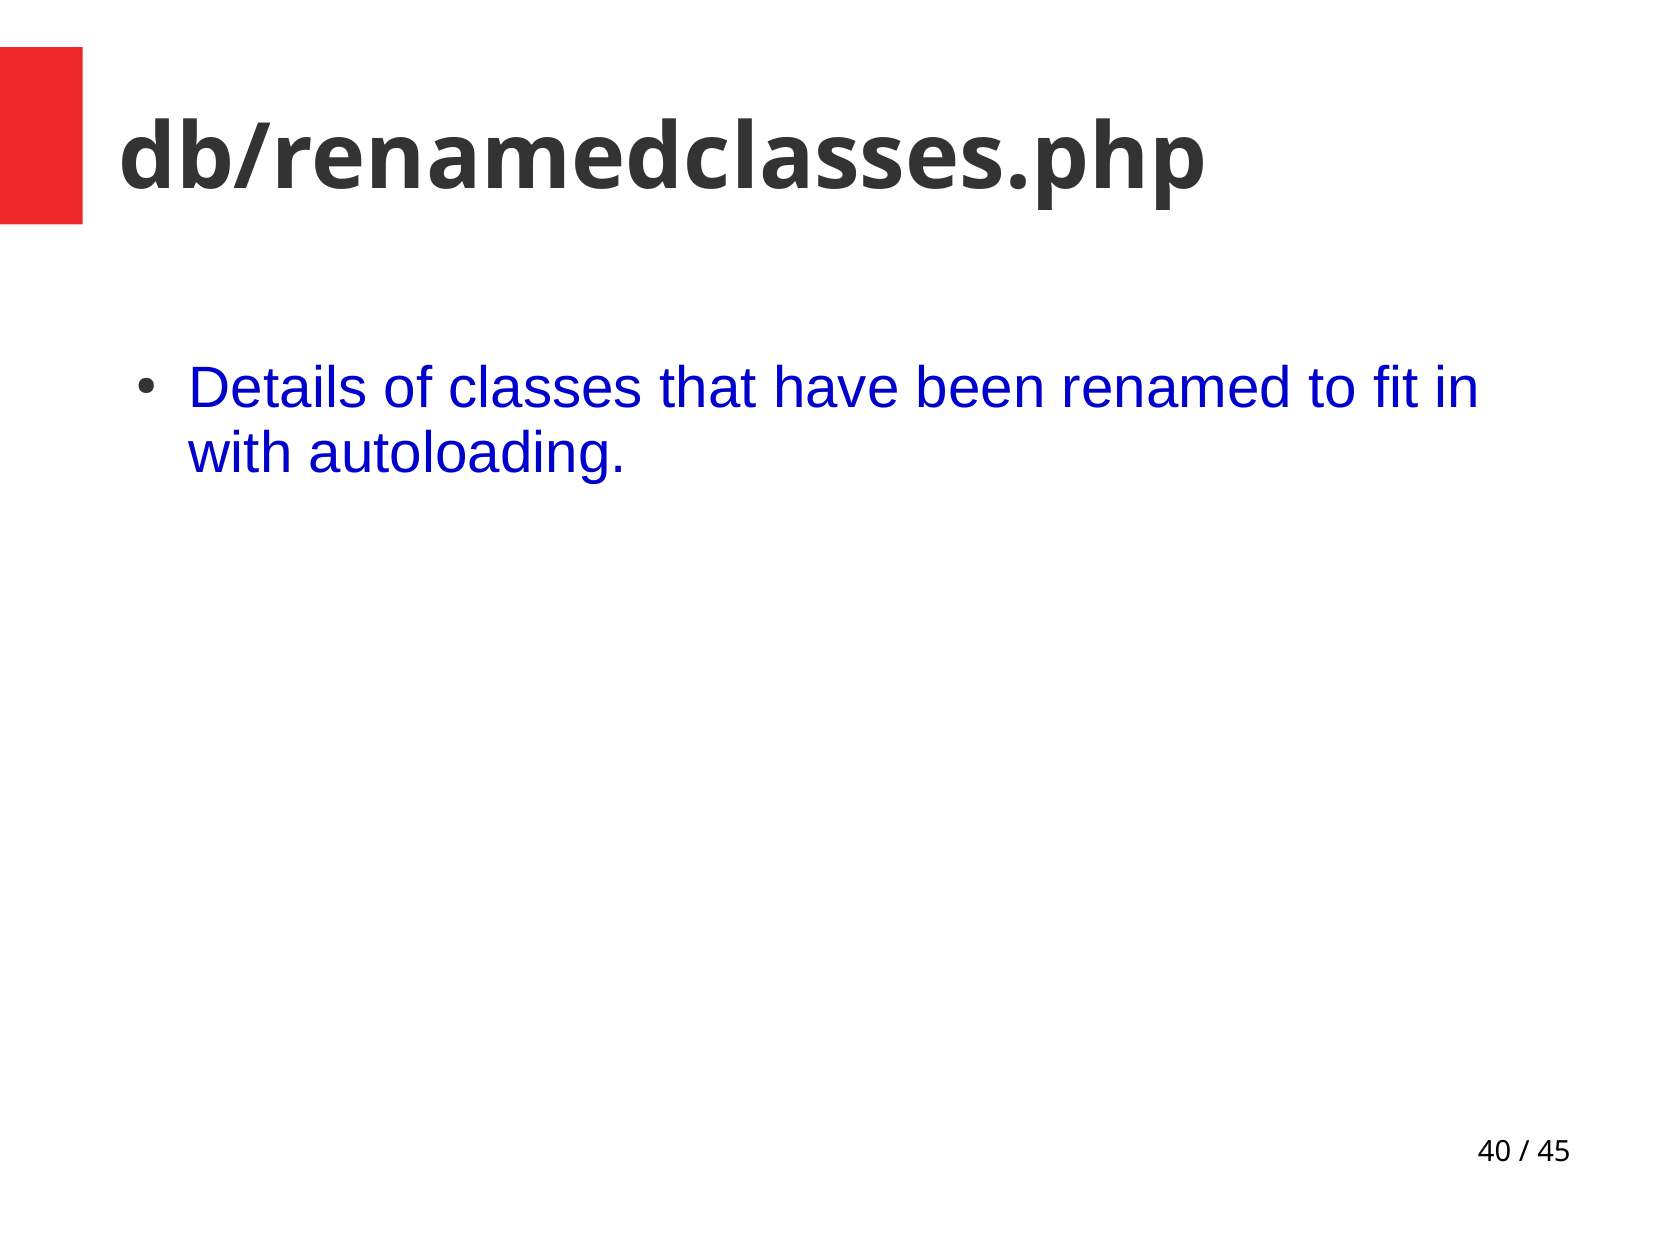

# db/renamedclasses.php
Details of classes that have been renamed to fit in with autoloading.
40